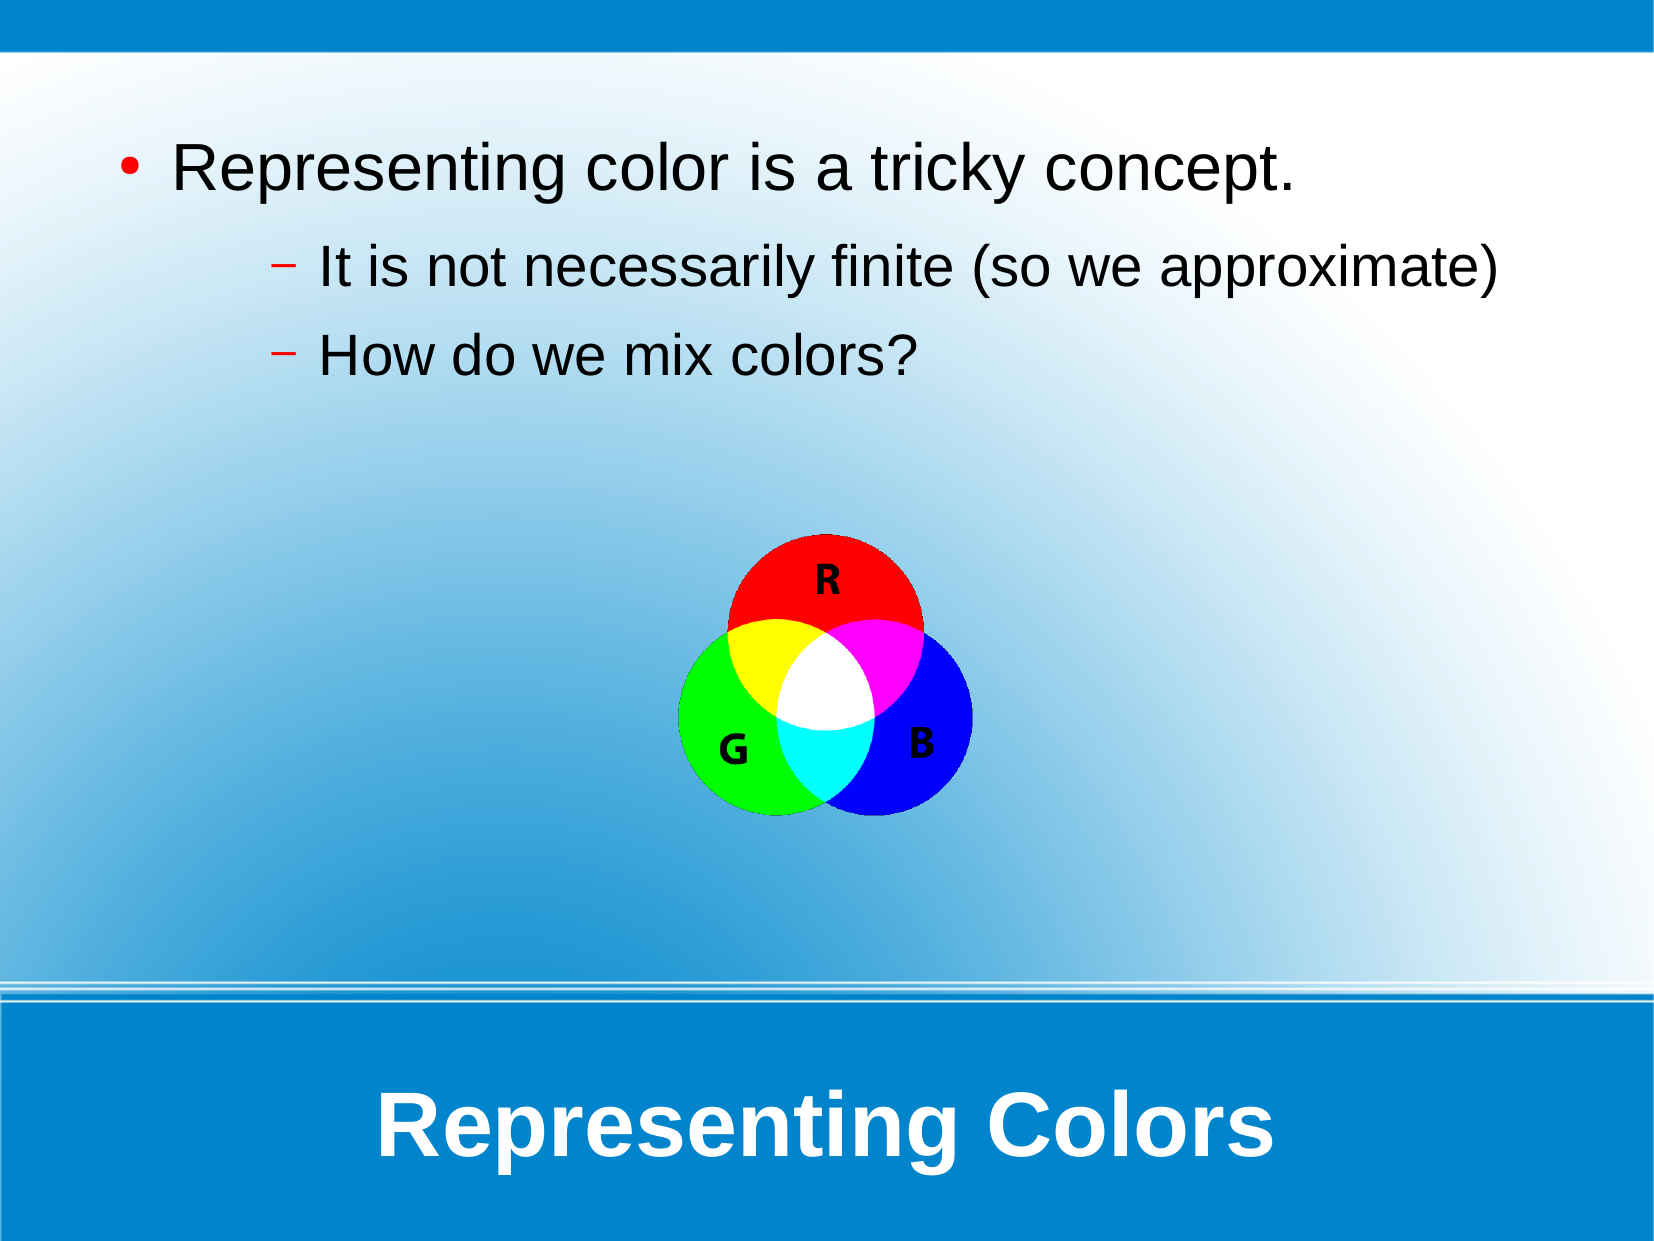

Representing color is a tricky concept.
It is not necessarily finite (so we approximate)
How do we mix colors?
# Representing Colors